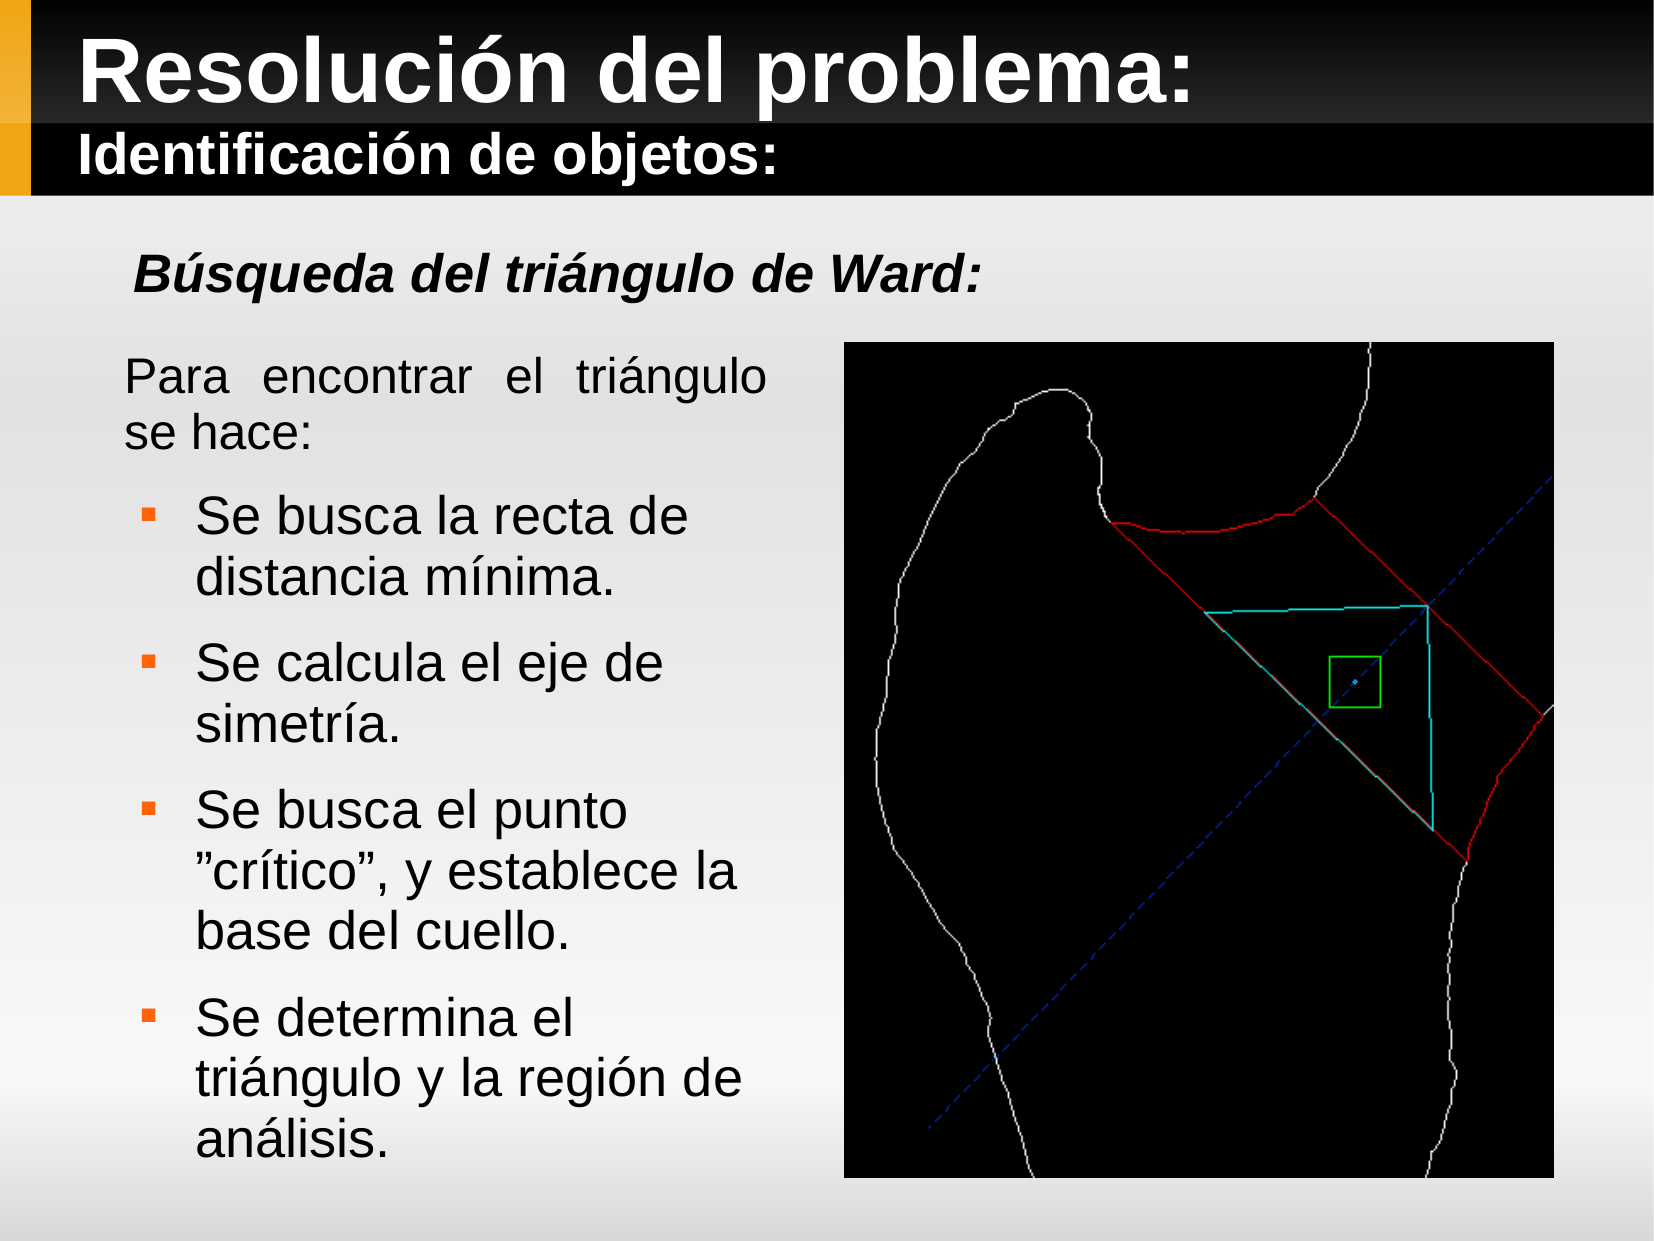

# Resolución del problema: Identificación de objetos:
Búsqueda del triángulo de Ward:
Para encontrar el triángulo se hace:
Se busca la recta de distancia mínima.
Se calcula el eje de simetría.
Se busca el punto ”crítico”, y establece la base del cuello.
Se determina el triángulo y la región de análisis.